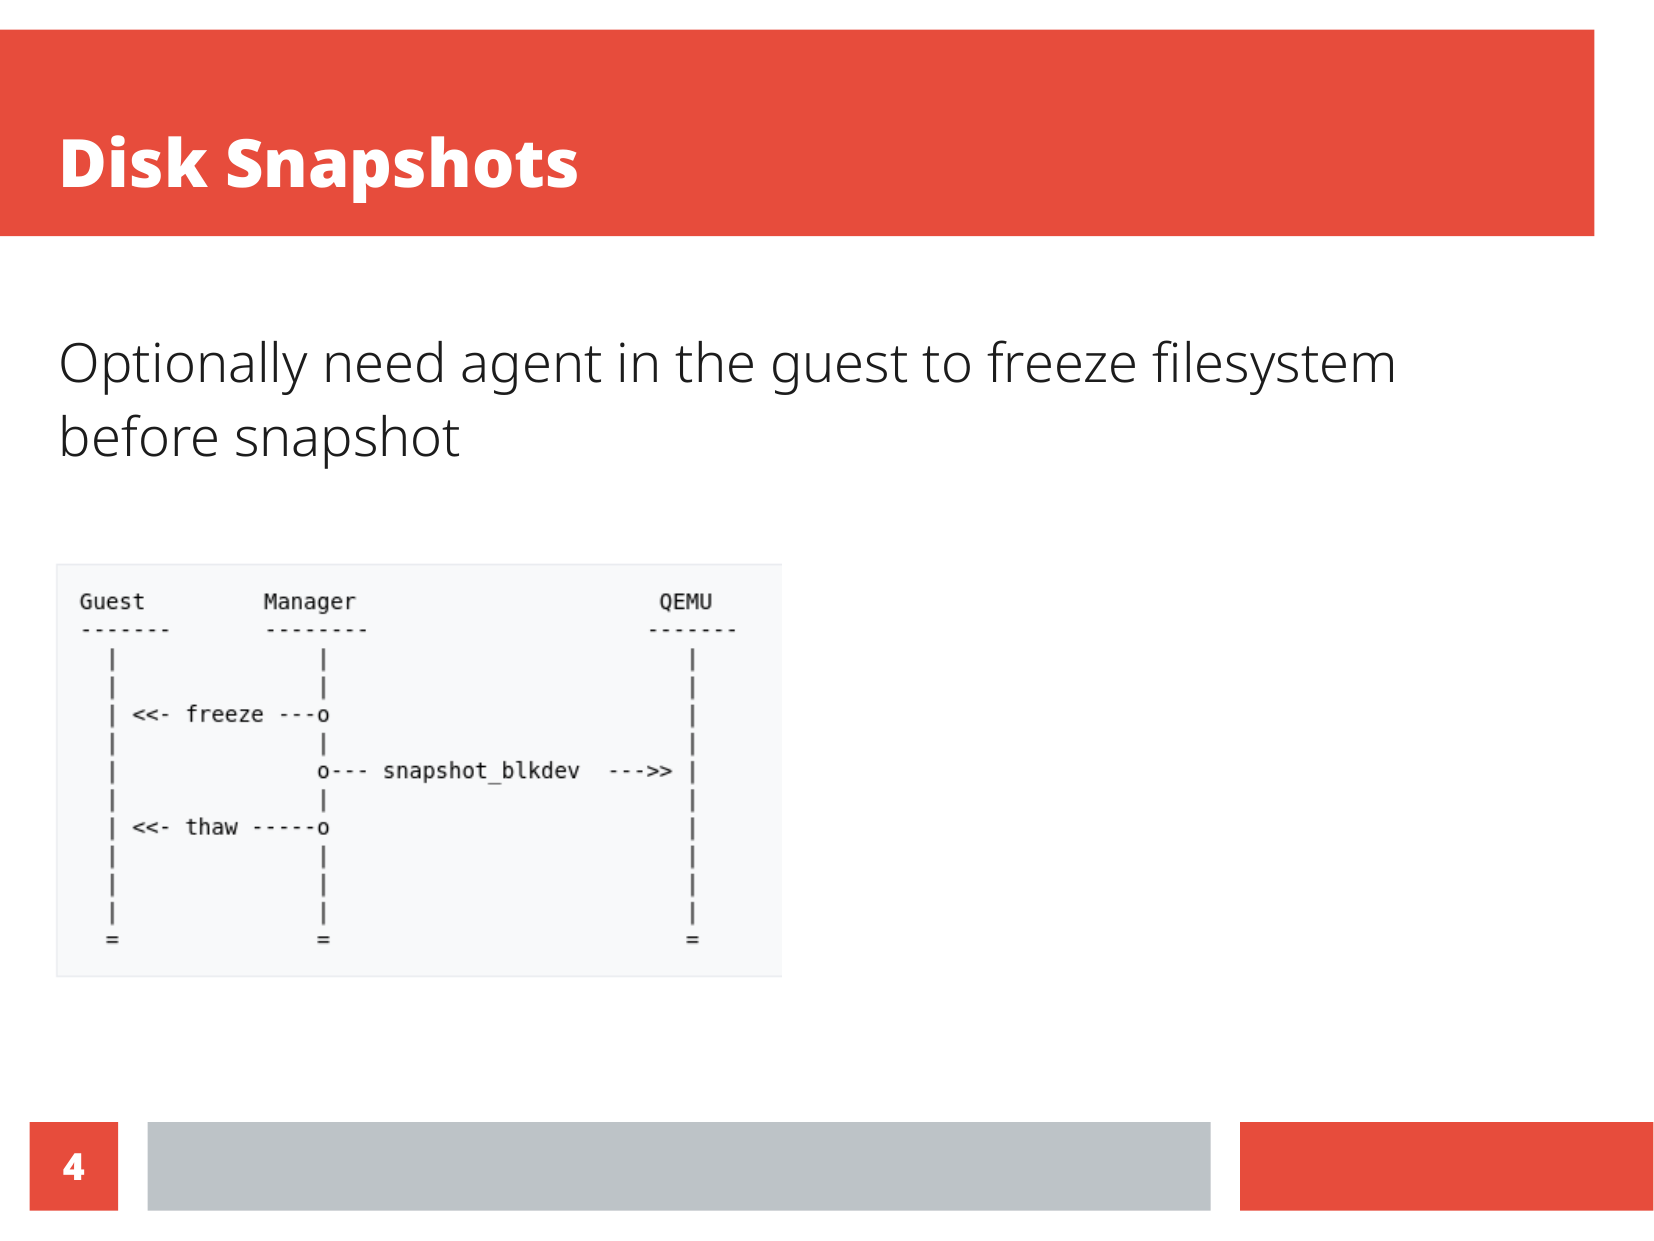

# Disk Snapshots
Optionally need agent in the guest to freeze filesystem before snapshot
4